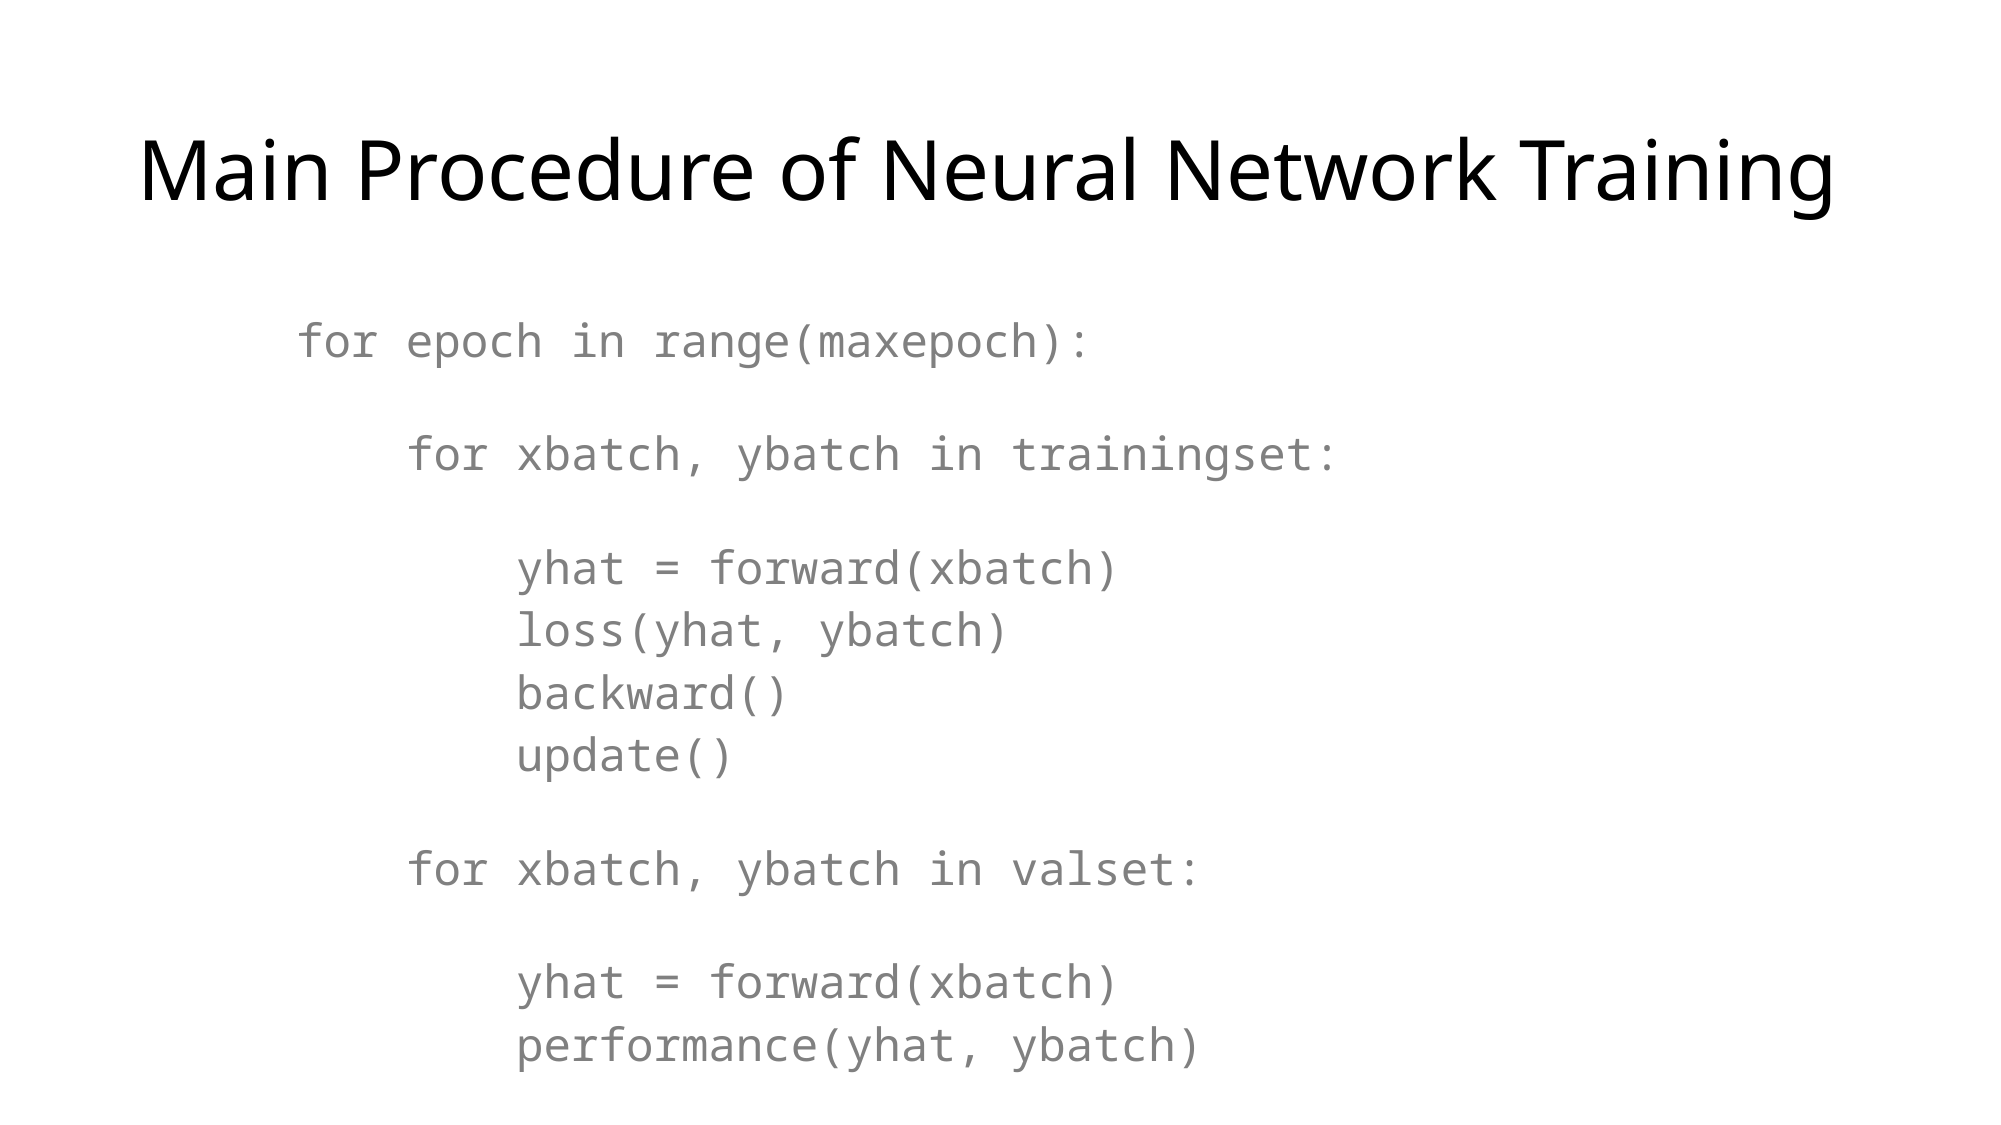

# Main Procedure of Neural Network Training
for epoch in range(maxepoch):
 for xbatch, ybatch in trainingset:
 yhat = forward(xbatch)
 loss(yhat, ybatch)
 backward()
 update()
 for xbatch, ybatch in valset:
 yhat = forward(xbatch)
 performance(yhat, ybatch)